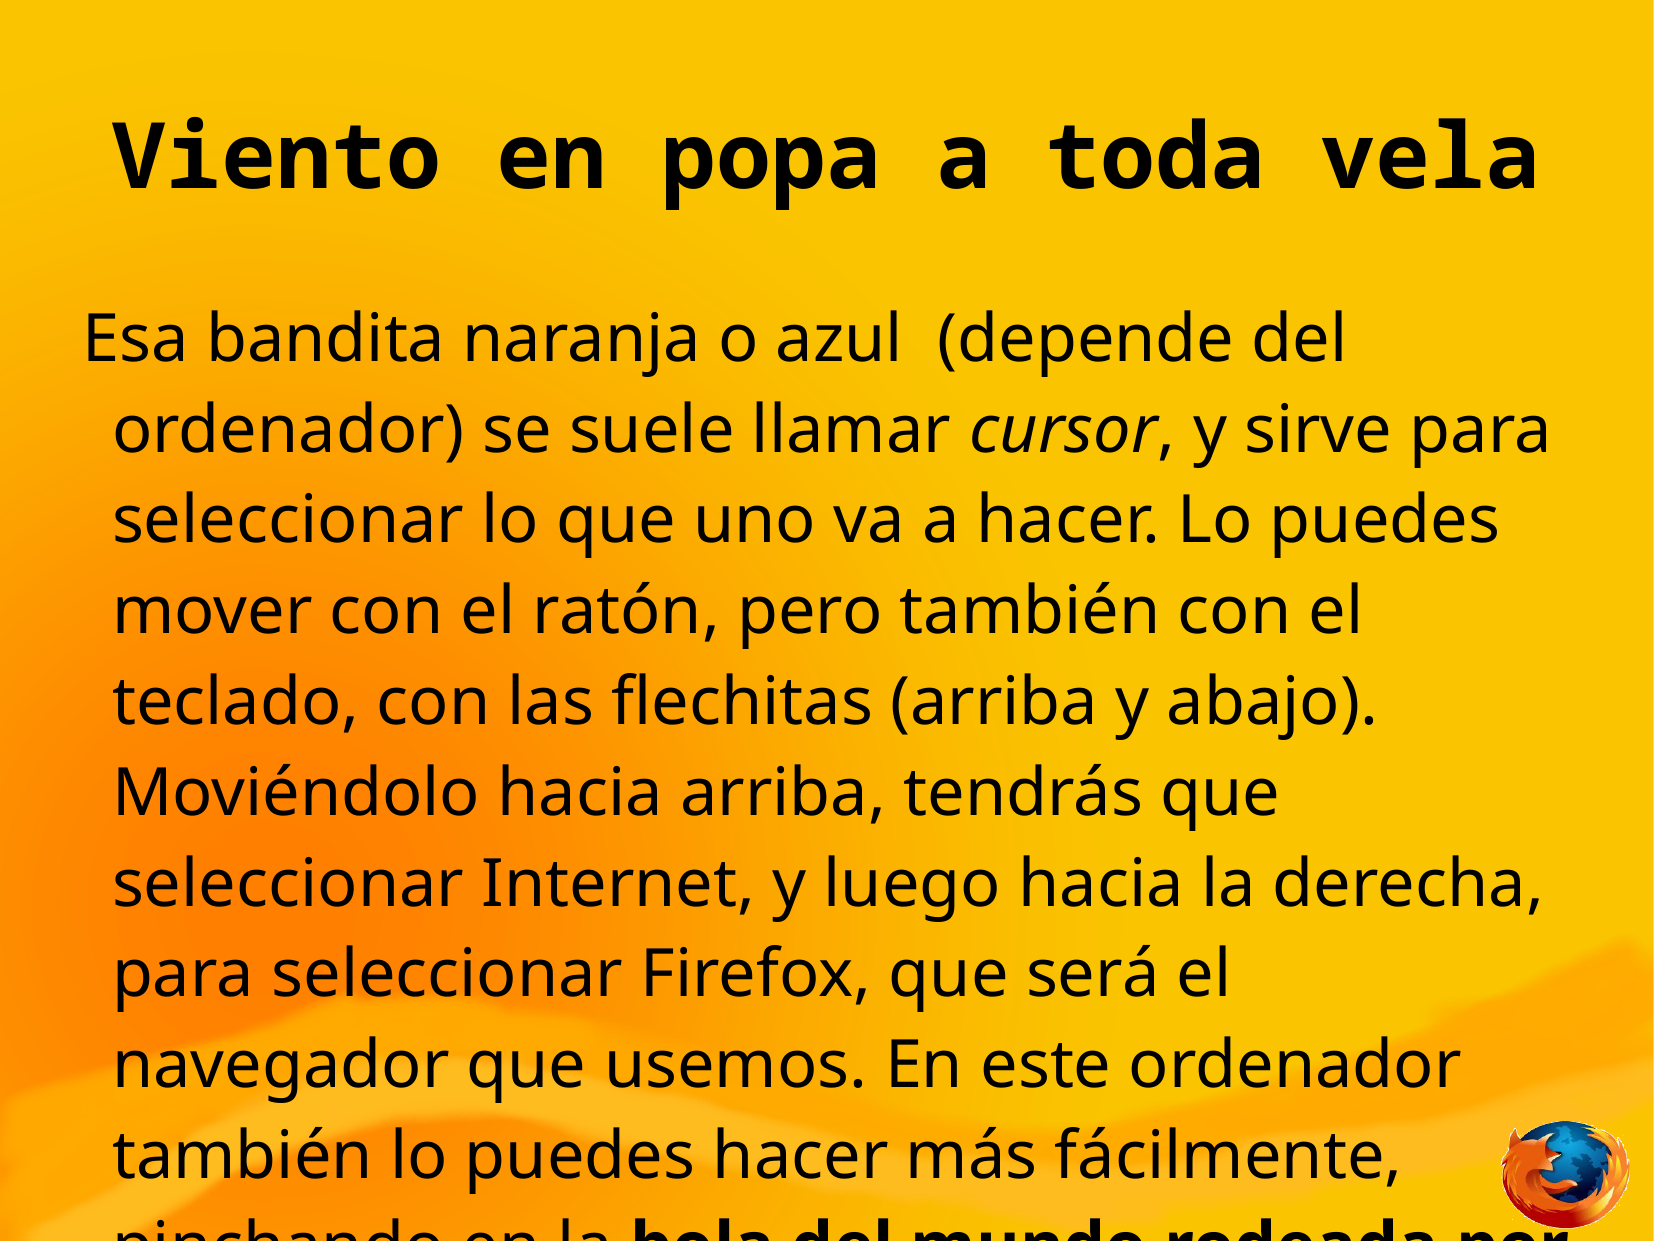

# Viento en popa a toda vela
Esa bandita naranja o azul (depende del ordenador) se suele llamar cursor, y sirve para seleccionar lo que uno va a hacer. Lo puedes mover con el ratón, pero también con el teclado, con las flechitas (arriba y abajo). Moviéndolo hacia arriba, tendrás que seleccionar Internet, y luego hacia la derecha, para seleccionar Firefox, que será el navegador que usemos. En este ordenador también lo puedes hacer más fácilmente, pinchando en la bola del mundo rodeada por un ratón que aparece al lado de la K, ¿la ves?